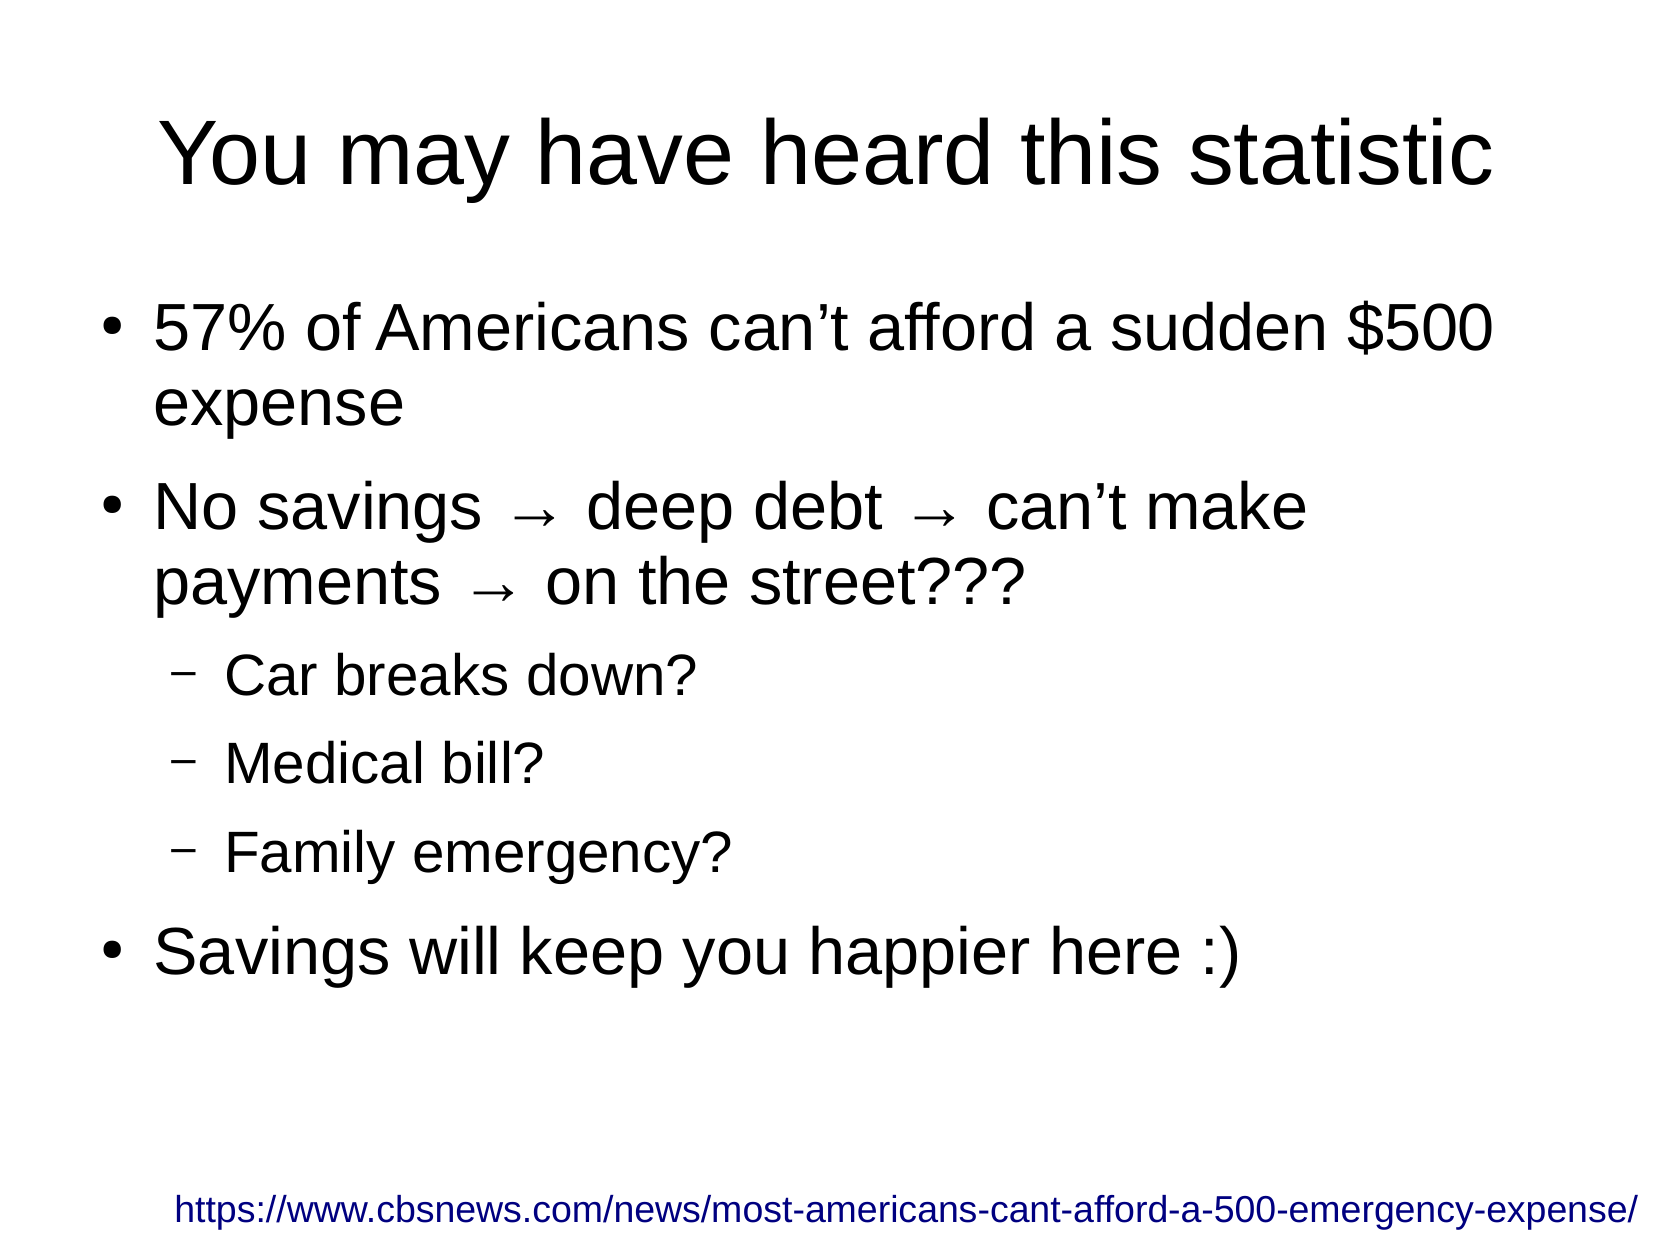

# You may have heard this statistic
57% of Americans can’t afford a sudden $500 expense
No savings → deep debt → can’t make payments → on the street???
Car breaks down?
Medical bill?
Family emergency?
Savings will keep you happier here :)
https://www.cbsnews.com/news/most-americans-cant-afford-a-500-emergency-expense/